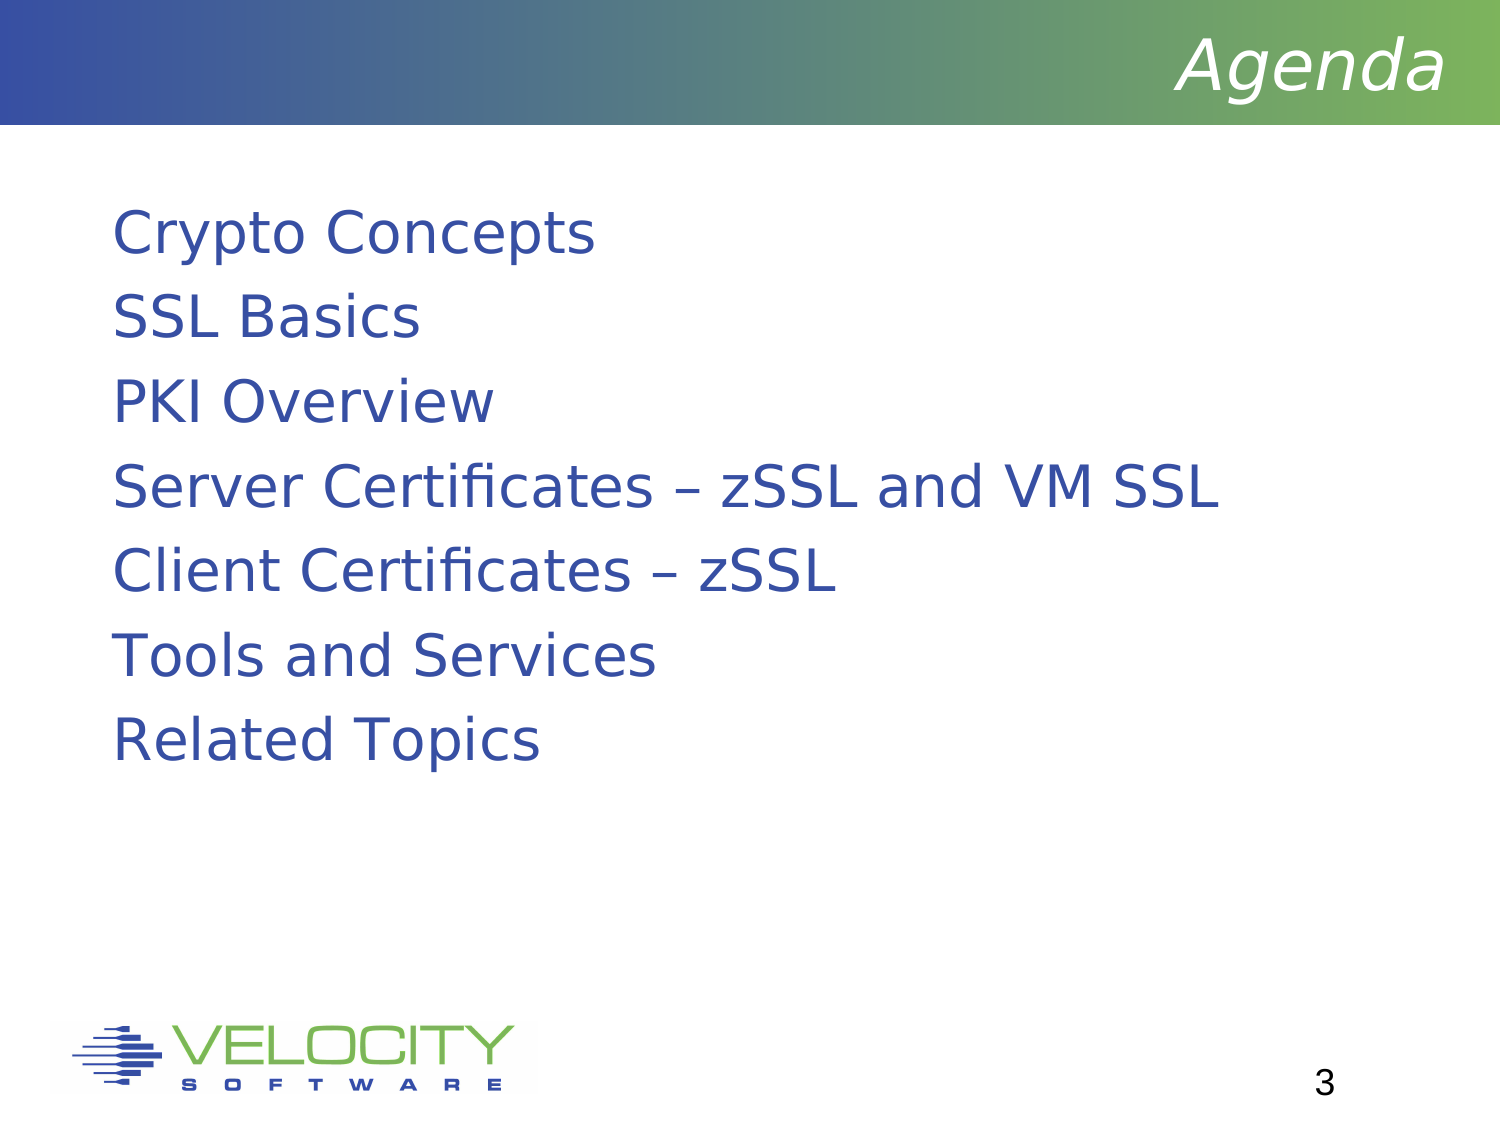

# Agenda
Crypto Concepts
SSL Basics
PKI Overview
Server Certificates – zSSL and VM SSL
Client Certificates – zSSL
Tools and Services
Related Topics
3